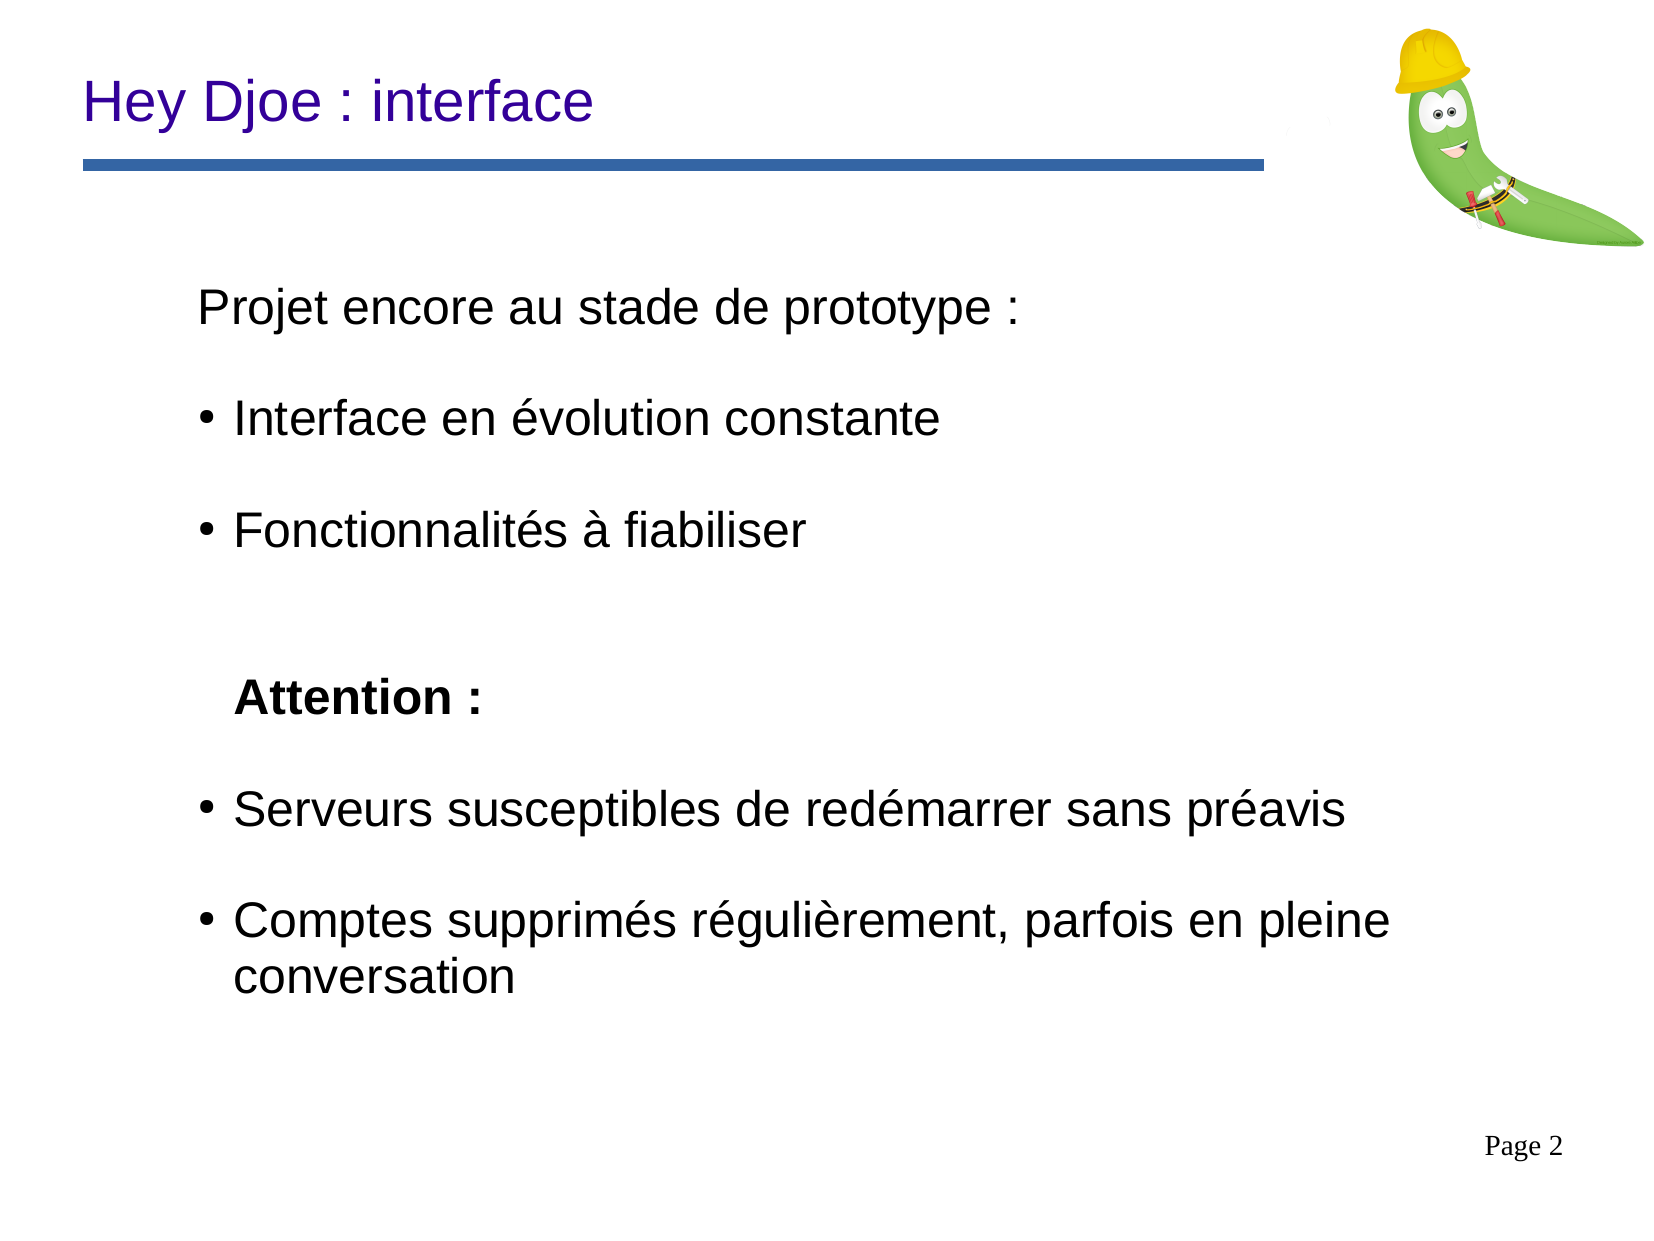

# Hey Djoe : interface
Projet encore au stade de prototype :
Interface en évolution constante
Fonctionnalités à fiabiliser
Attention :
Serveurs susceptibles de redémarrer sans préavis
Comptes supprimés régulièrement, parfois en pleine conversation
2